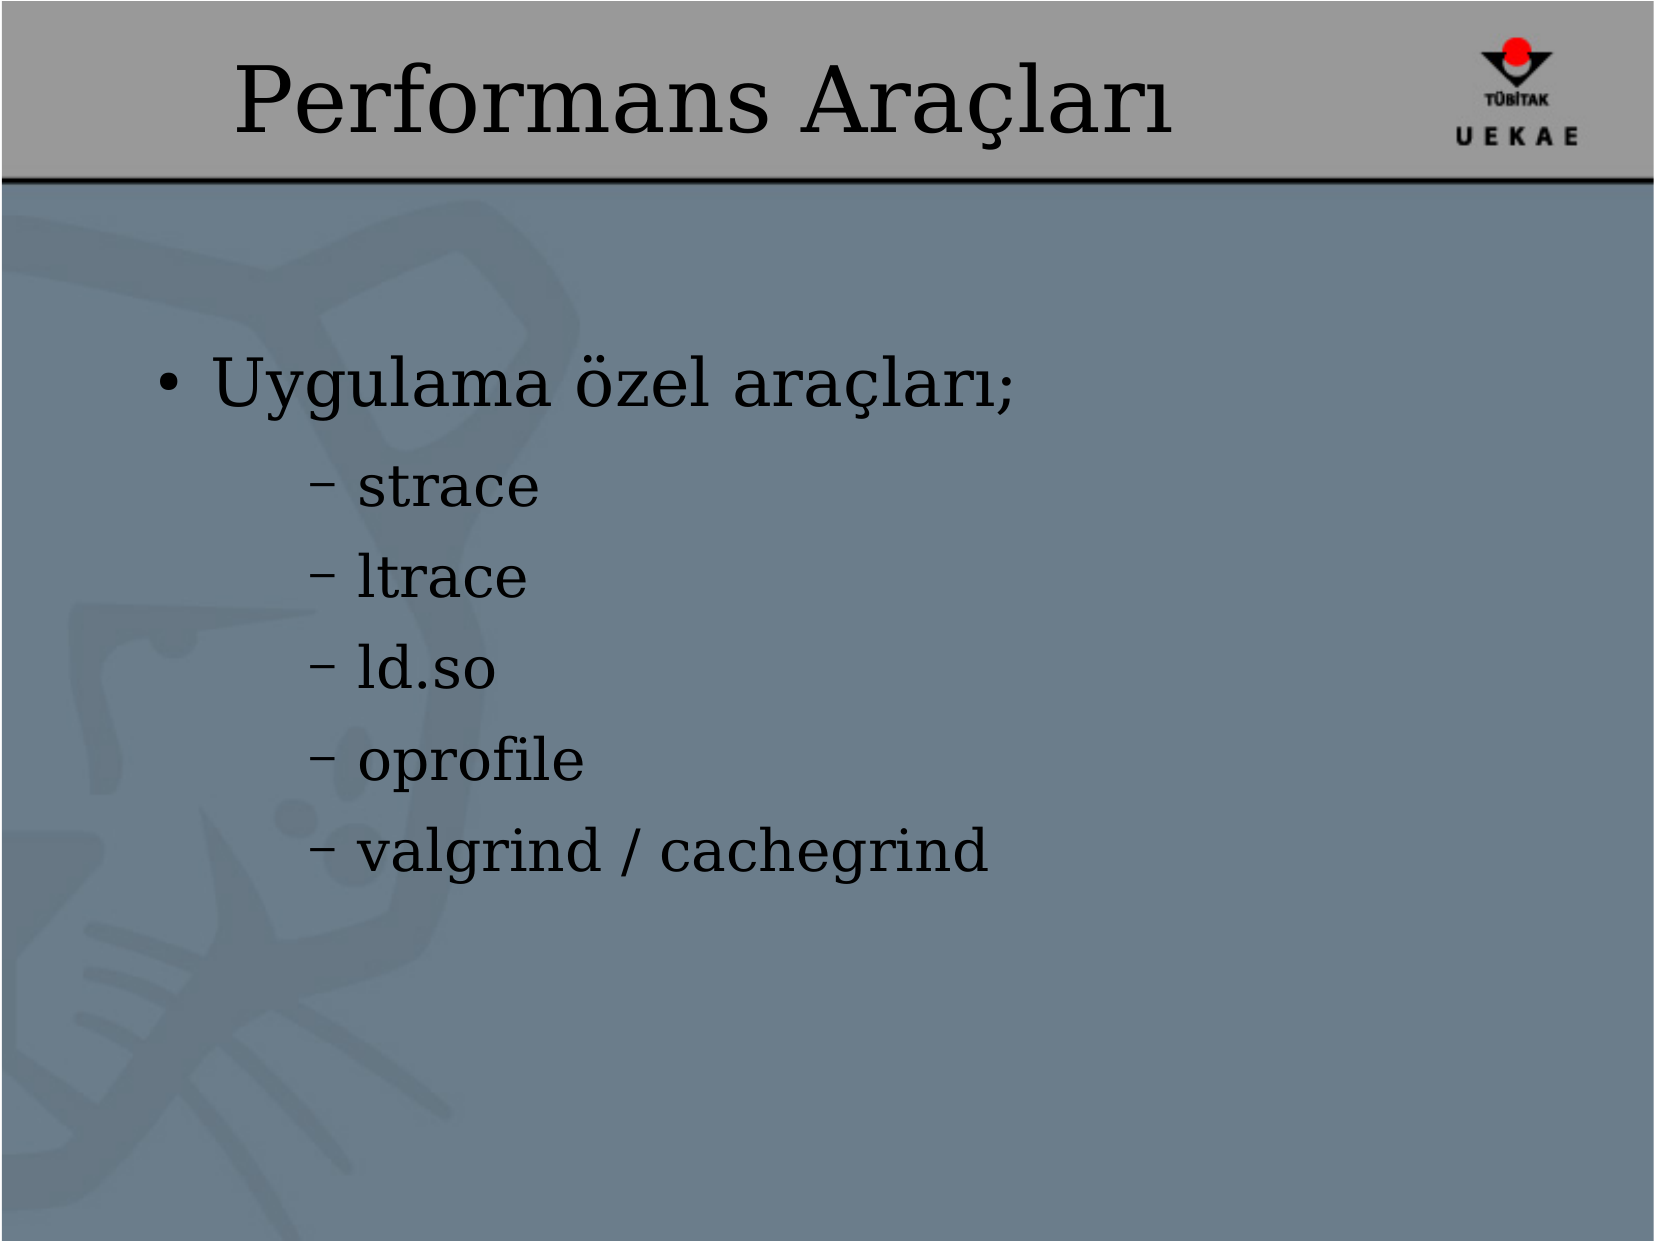

# Performans Araçları
Uygulama özel araçları;
strace
ltrace
ld.so
oprofile
valgrind / cachegrind